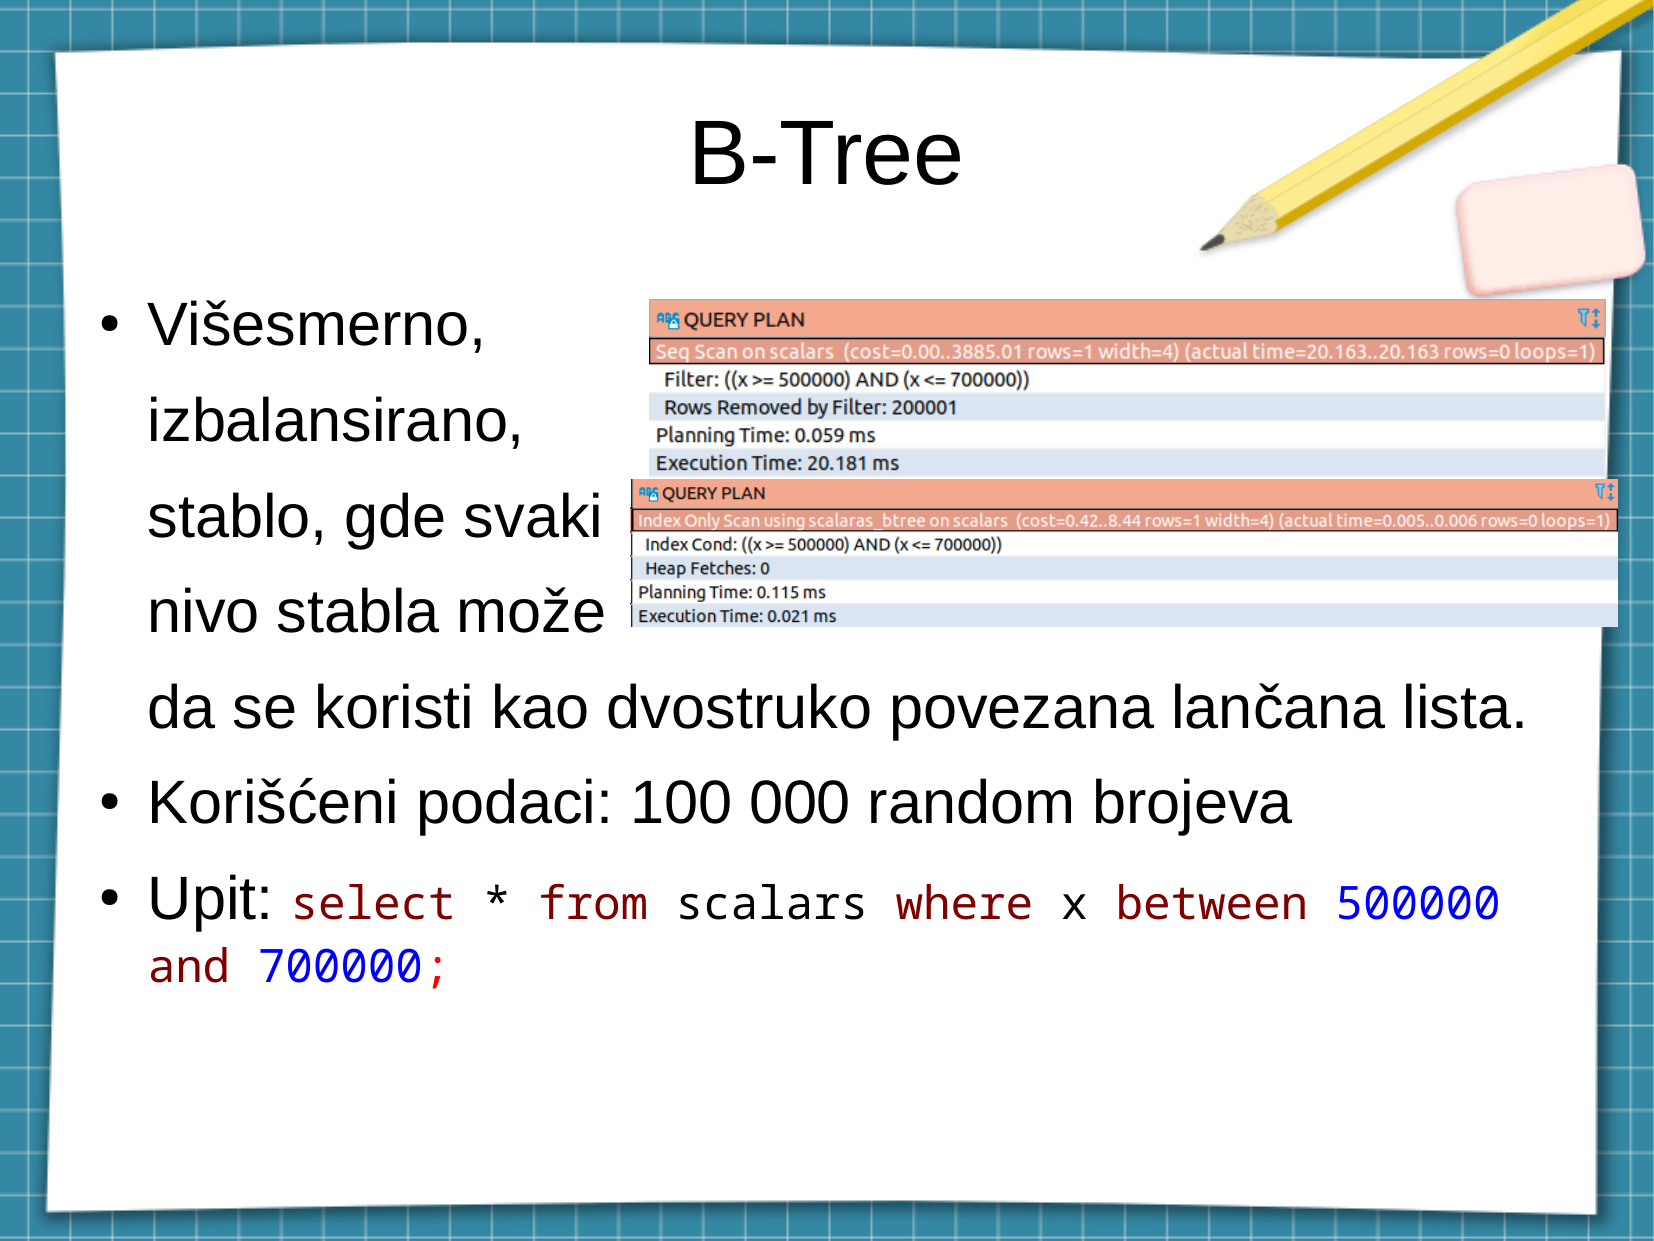

# B-Tree
Višesmerno,
izbalansirano,
stablo, gde svaki
nivo stabla može
da se koristi kao dvostruko povezana lančana lista.
Korišćeni podaci: 100 000 random brojeva
Upit: select * from scalars where x between 500000 and 700000;